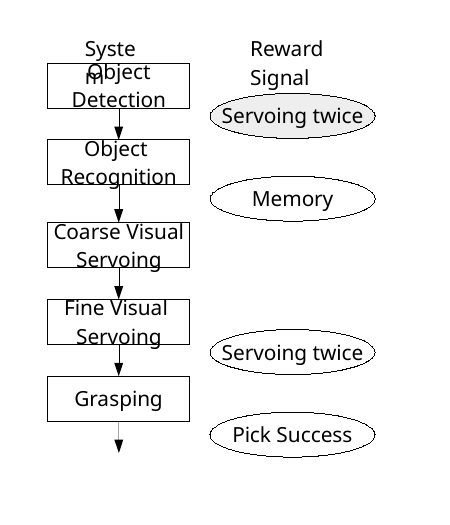

System
Reward Signal
Object
Detection
Servoing twice
Object
Recognition
Memory
Coarse Visual
Servoing
Fine Visual
Servoing
Servoing twice
Grasping
Pick Success